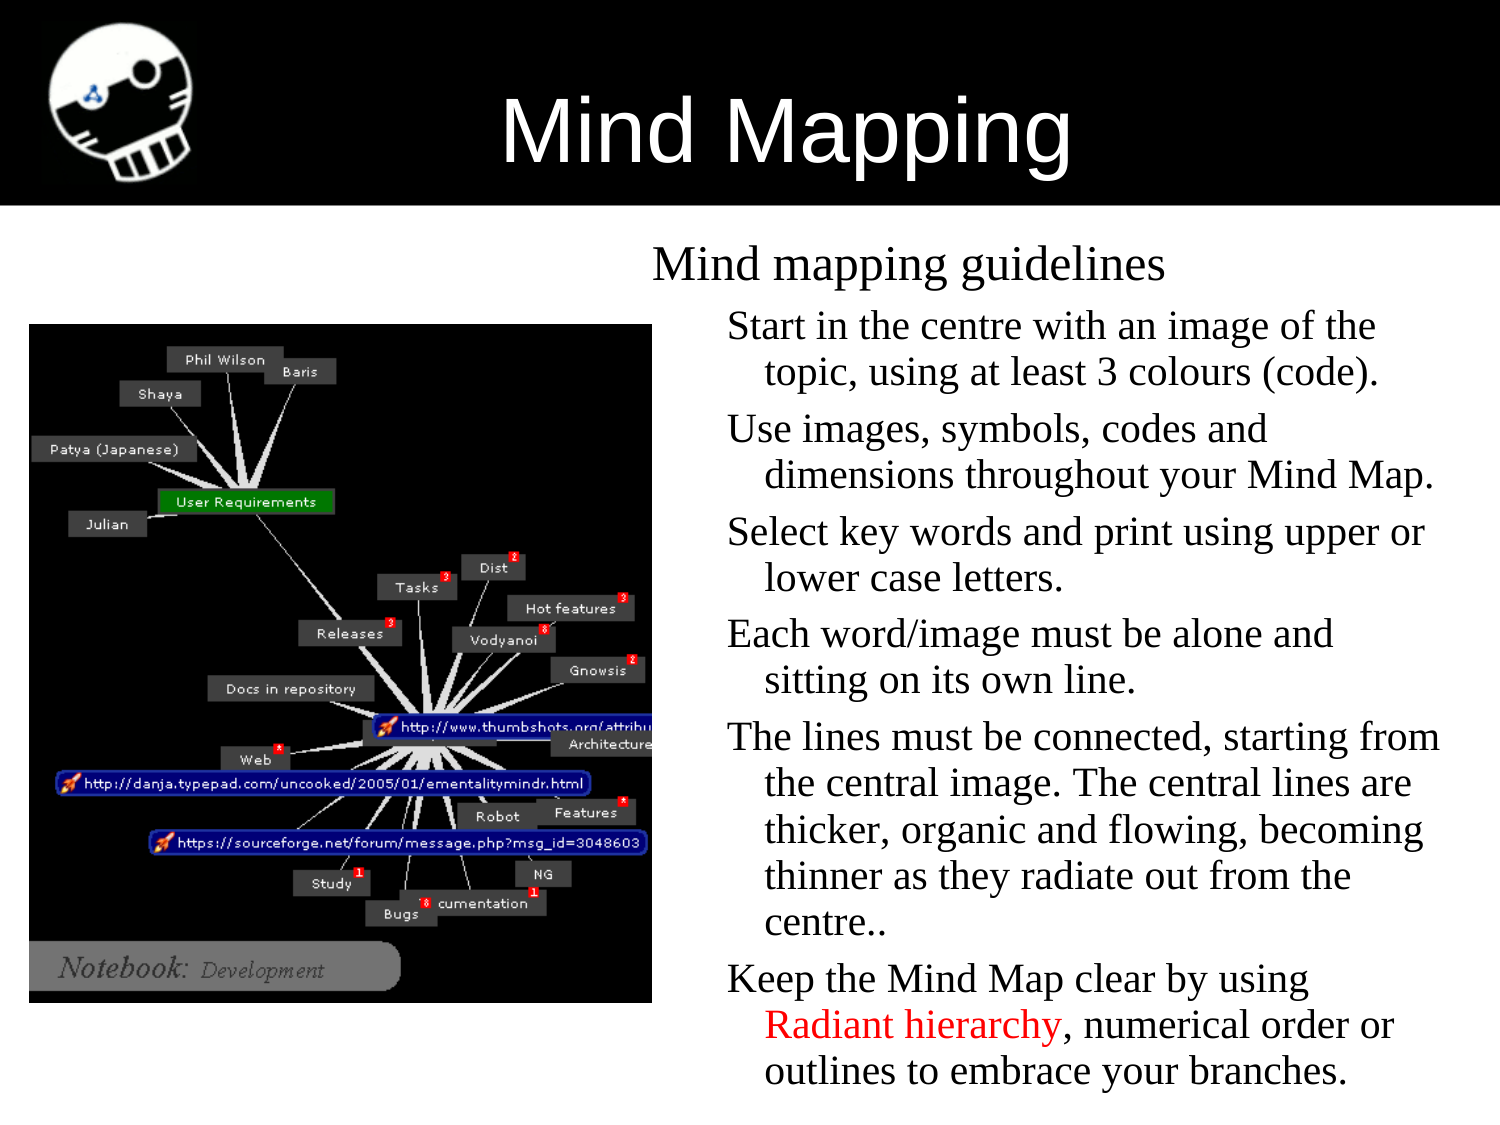

# Mind Mapping
Mind mapping guidelines
Start in the centre with an image of the topic, using at least 3 colours (code).
Use images, symbols, codes and dimensions throughout your Mind Map.
Select key words and print using upper or lower case letters.
Each word/image must be alone and sitting on its own line.
The lines must be connected, starting from the central image. The central lines are thicker, organic and flowing, becoming thinner as they radiate out from the centre..
Keep the Mind Map clear by using Radiant hierarchy, numerical order or outlines to embrace your branches.
10